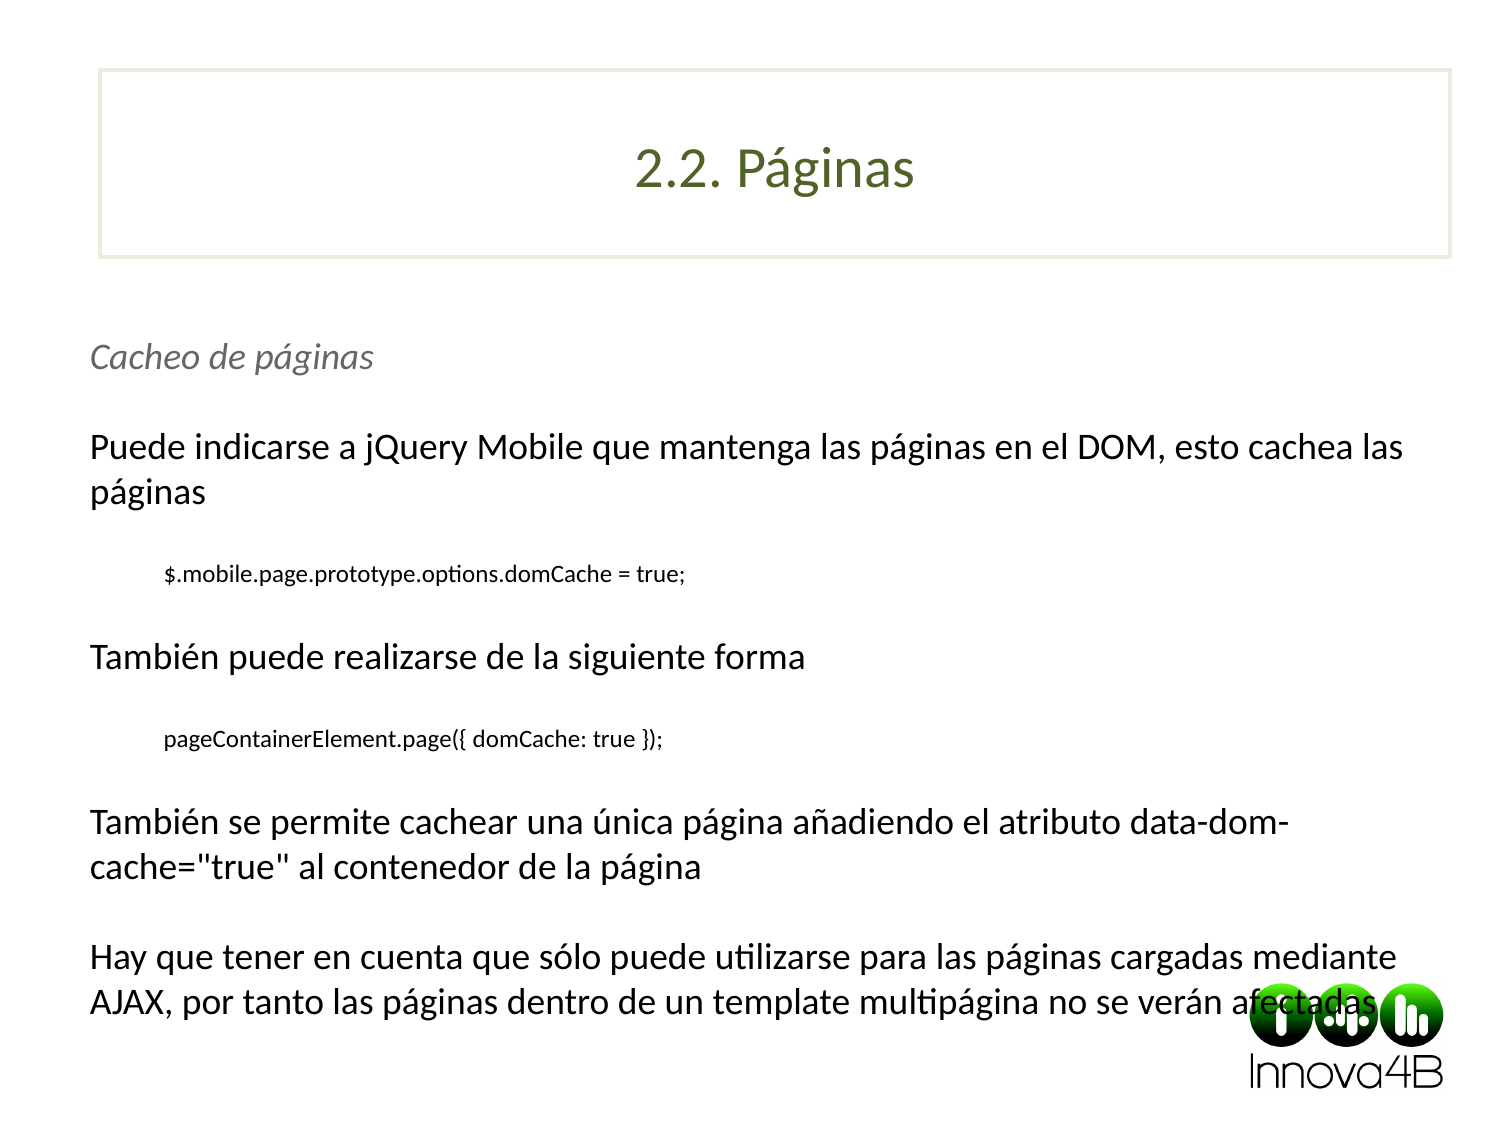

2.2. Páginas
Cacheo de páginas
Puede indicarse a jQuery Mobile que mantenga las páginas en el DOM, esto cachea las páginas
	$.mobile.page.prototype.options.domCache = true;
También puede realizarse de la siguiente forma
	pageContainerElement.page({ domCache: true });
También se permite cachear una única página añadiendo el atributo data-dom-cache="true" al contenedor de la página
Hay que tener en cuenta que sólo puede utilizarse para las páginas cargadas mediante AJAX, por tanto las páginas dentro de un template multipágina no se verán afectadas